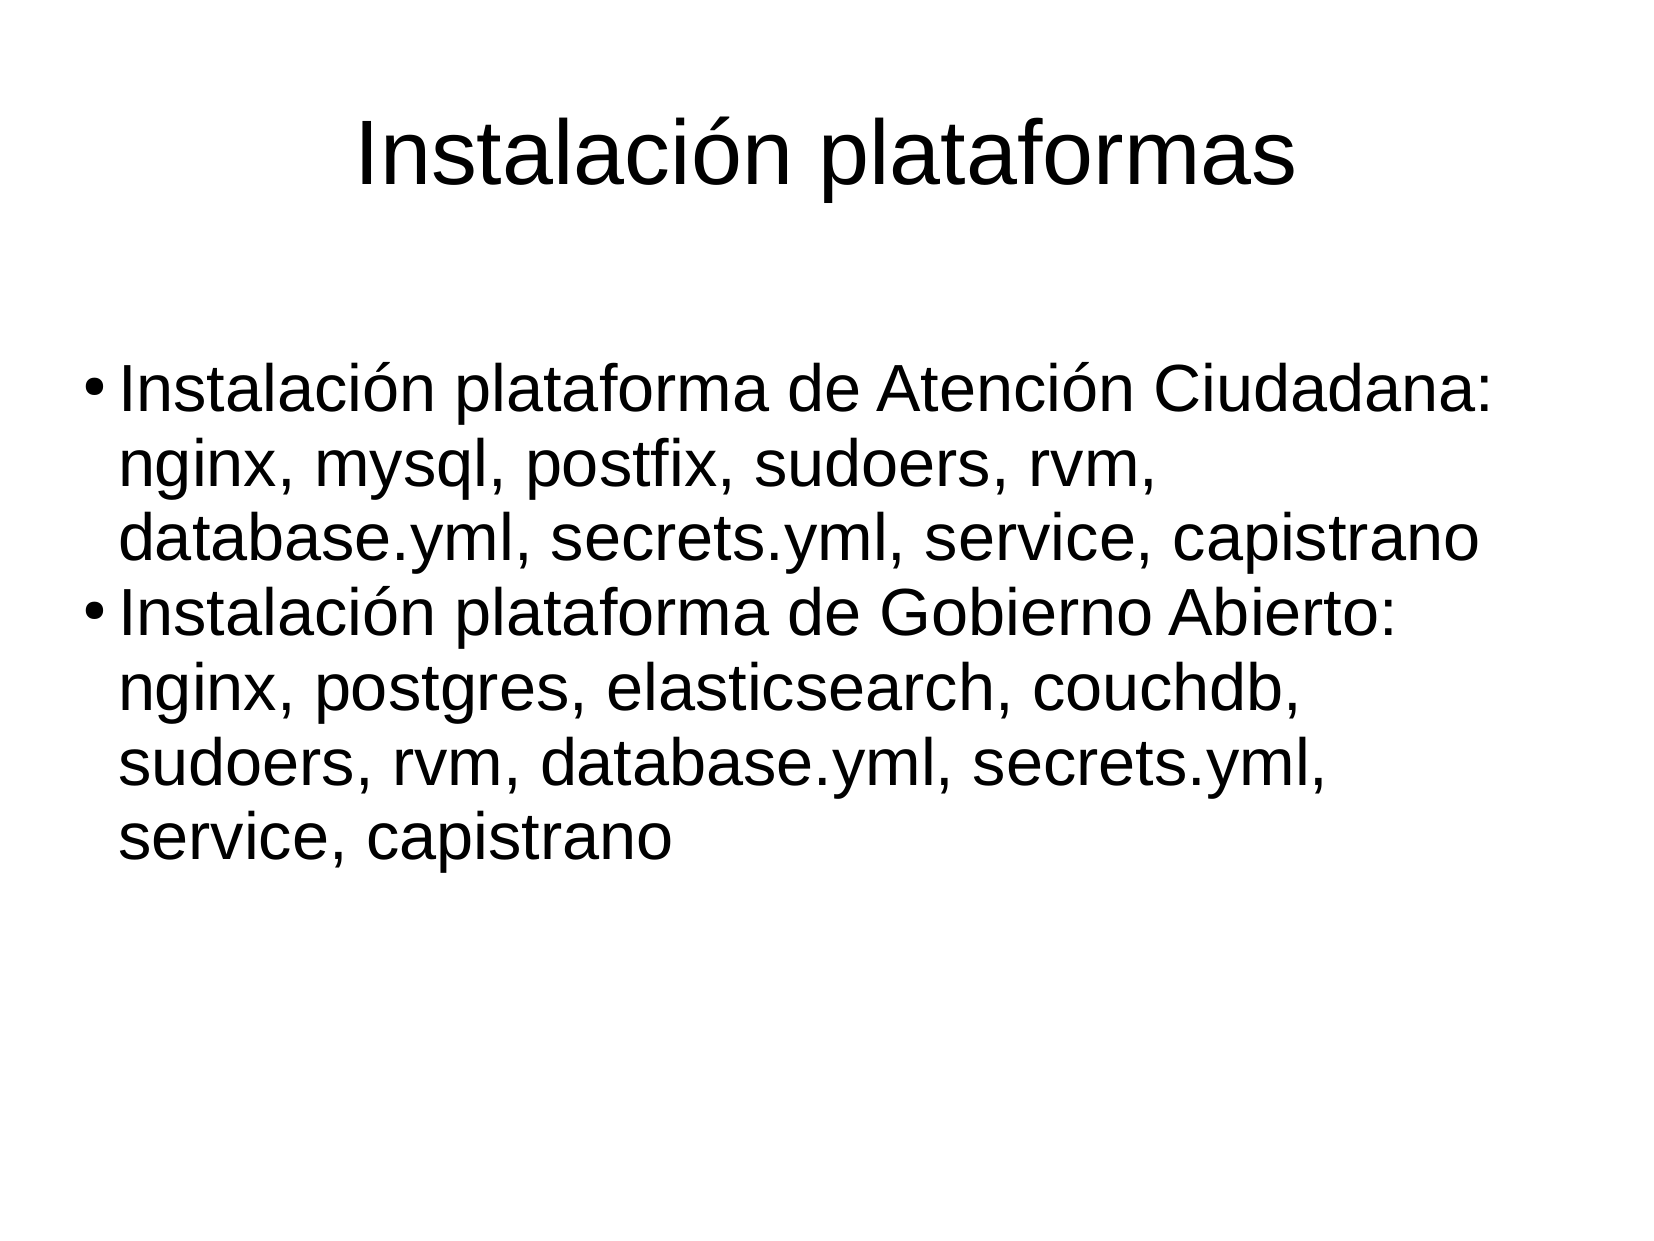

# Instalación plataformas
Instalación plataforma de Atención Ciudadana:
nginx, mysql, postfix, sudoers, rvm, database.yml, secrets.yml, service, capistrano
Instalación plataforma de Gobierno Abierto:
nginx, postgres, elasticsearch, couchdb, sudoers, rvm, database.yml, secrets.yml, service, capistrano